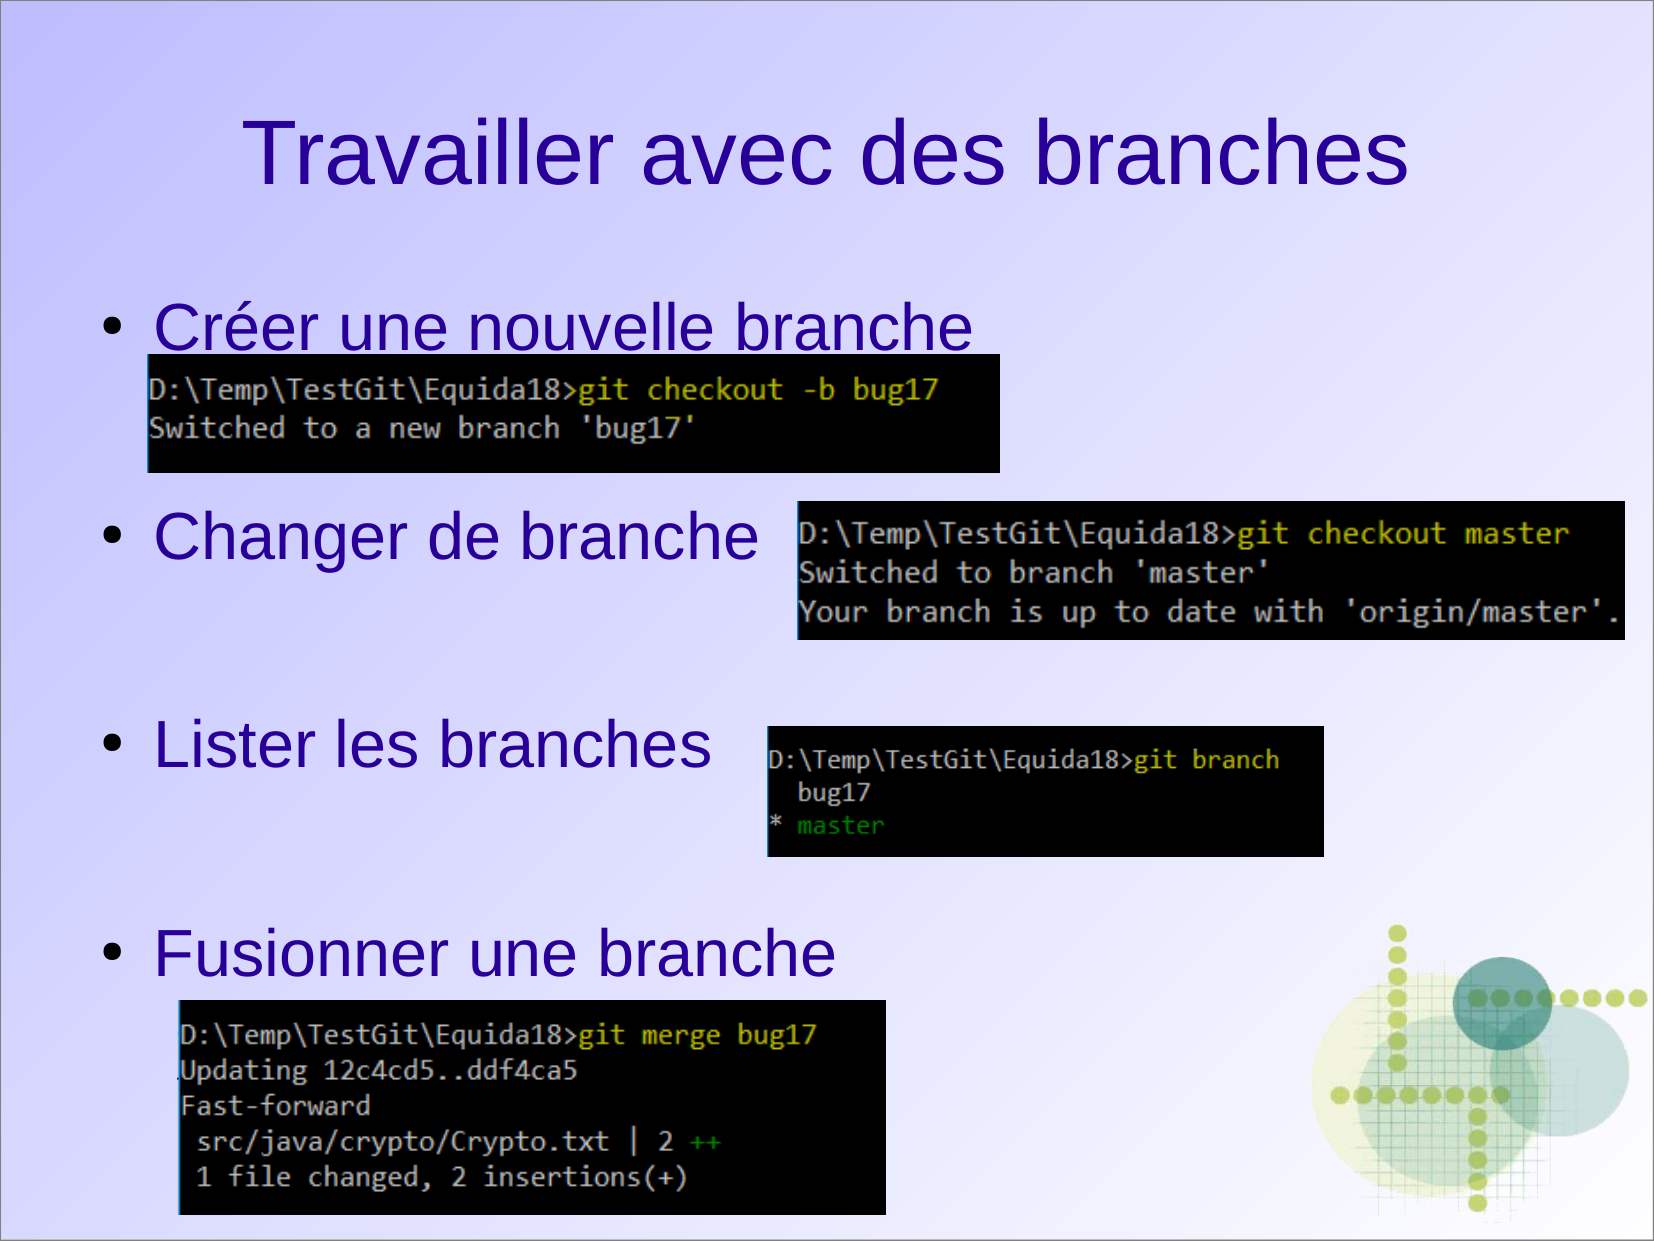

# Travailler avec des branches
Créer une nouvelle branche
Changer de branche
Lister les branches
Fusionner une branche